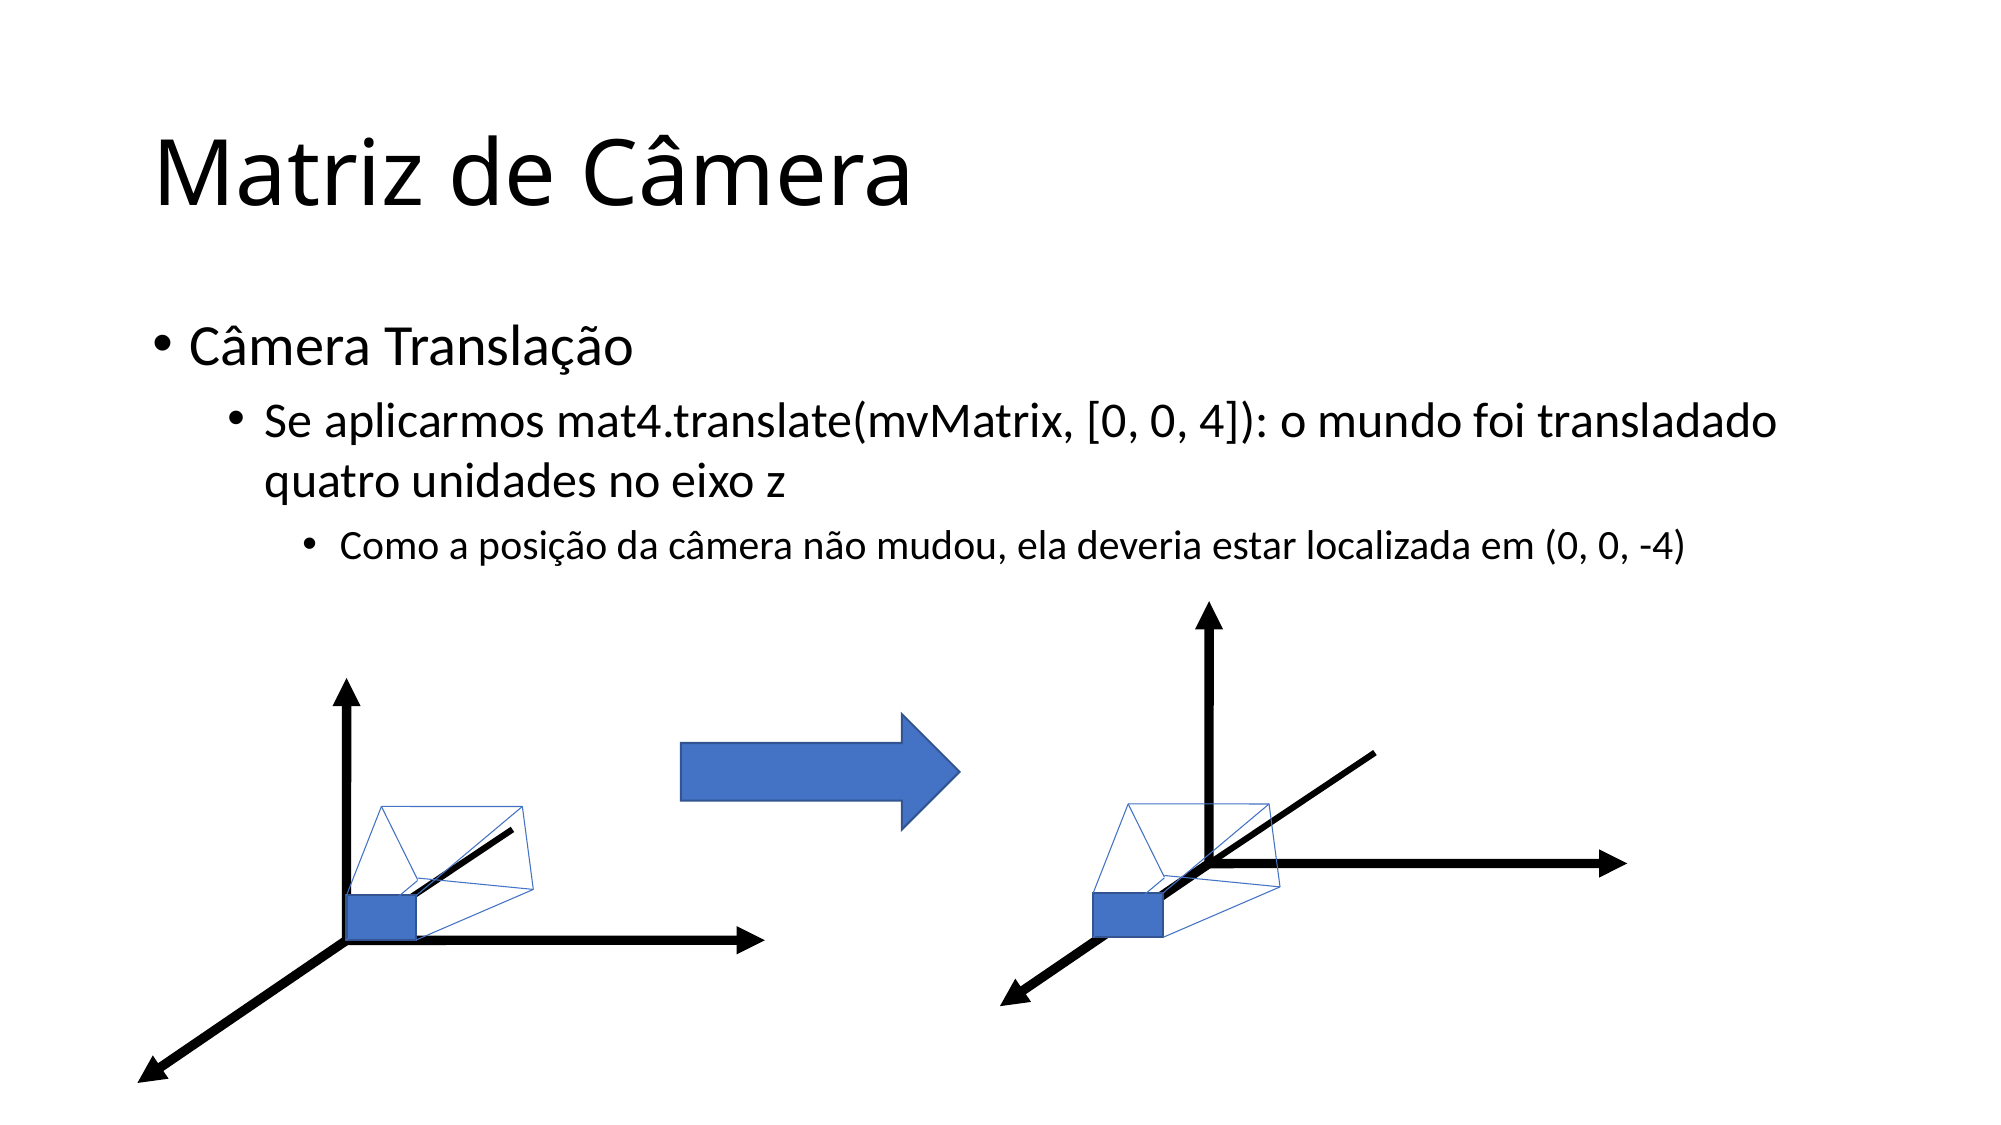

# Matriz de Câmera
Câmera Translação
Se aplicarmos mat4.translate(mvMatrix, [0, 0, 4]): o mundo foi transladado quatro unidades no eixo z
Como a posição da câmera não mudou, ela deveria estar localizada em (0, 0, -4)